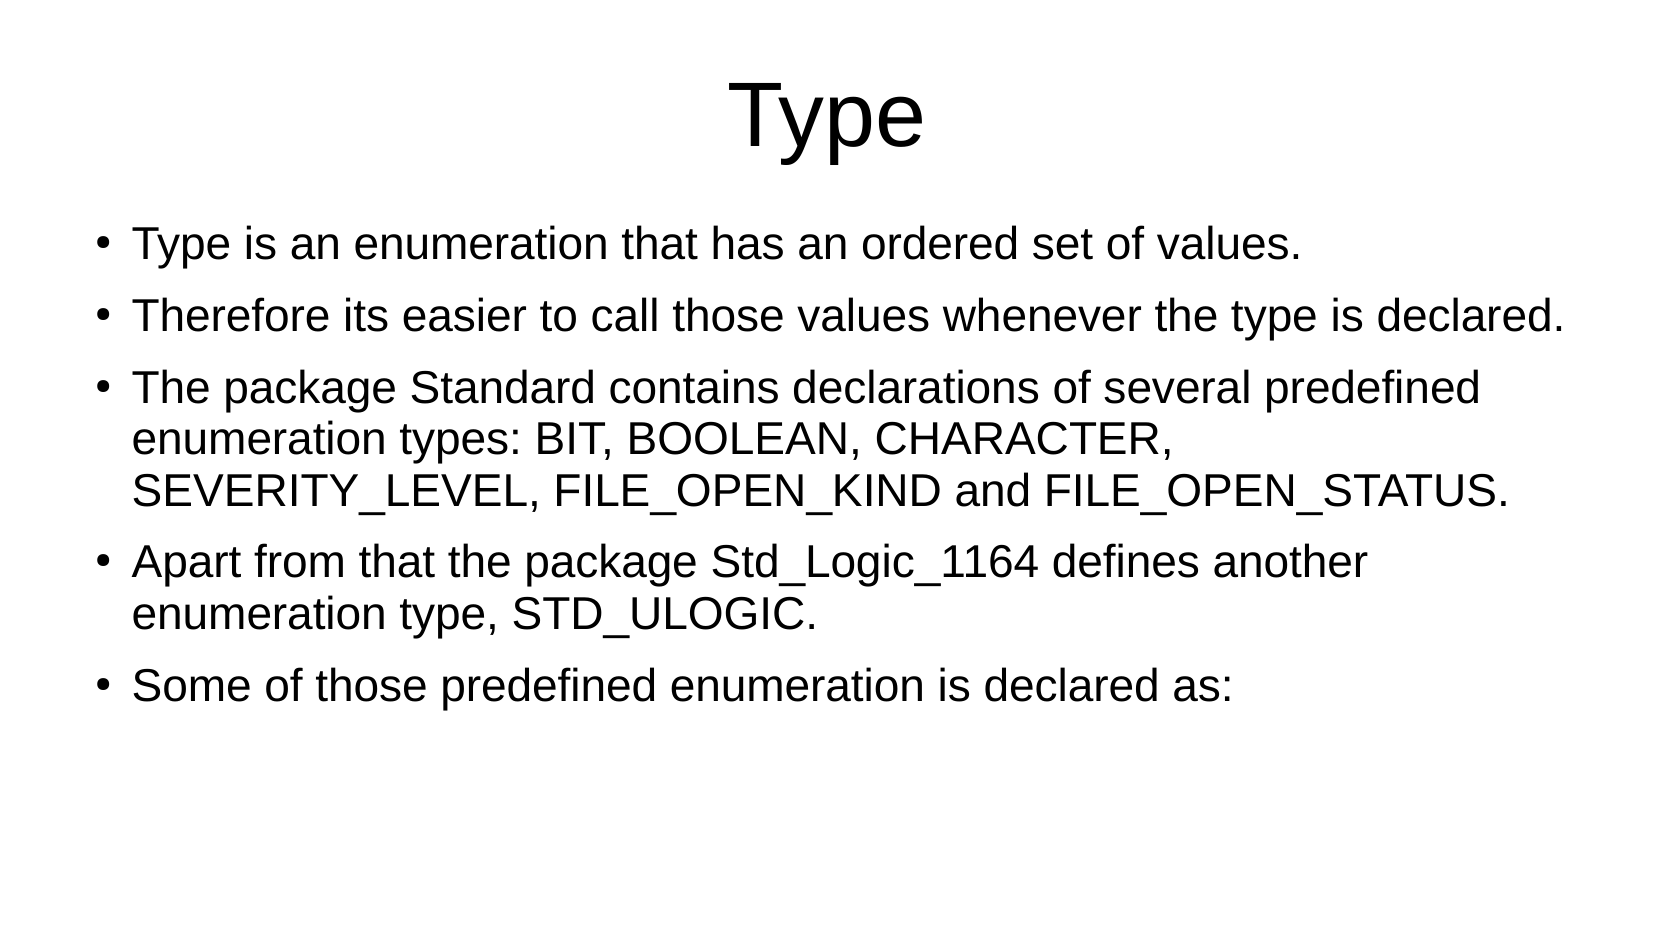

# Type
Type is an enumeration that has an ordered set of values.
Therefore its easier to call those values whenever the type is declared.
The package Standard contains declarations of several predefined enumeration types: BIT, BOOLEAN, CHARACTER, SEVERITY_LEVEL, FILE_OPEN_KIND and FILE_OPEN_STATUS.
Apart from that the package Std_Logic_1164 defines another enumeration type, STD_ULOGIC.
Some of those predefined enumeration is declared as: